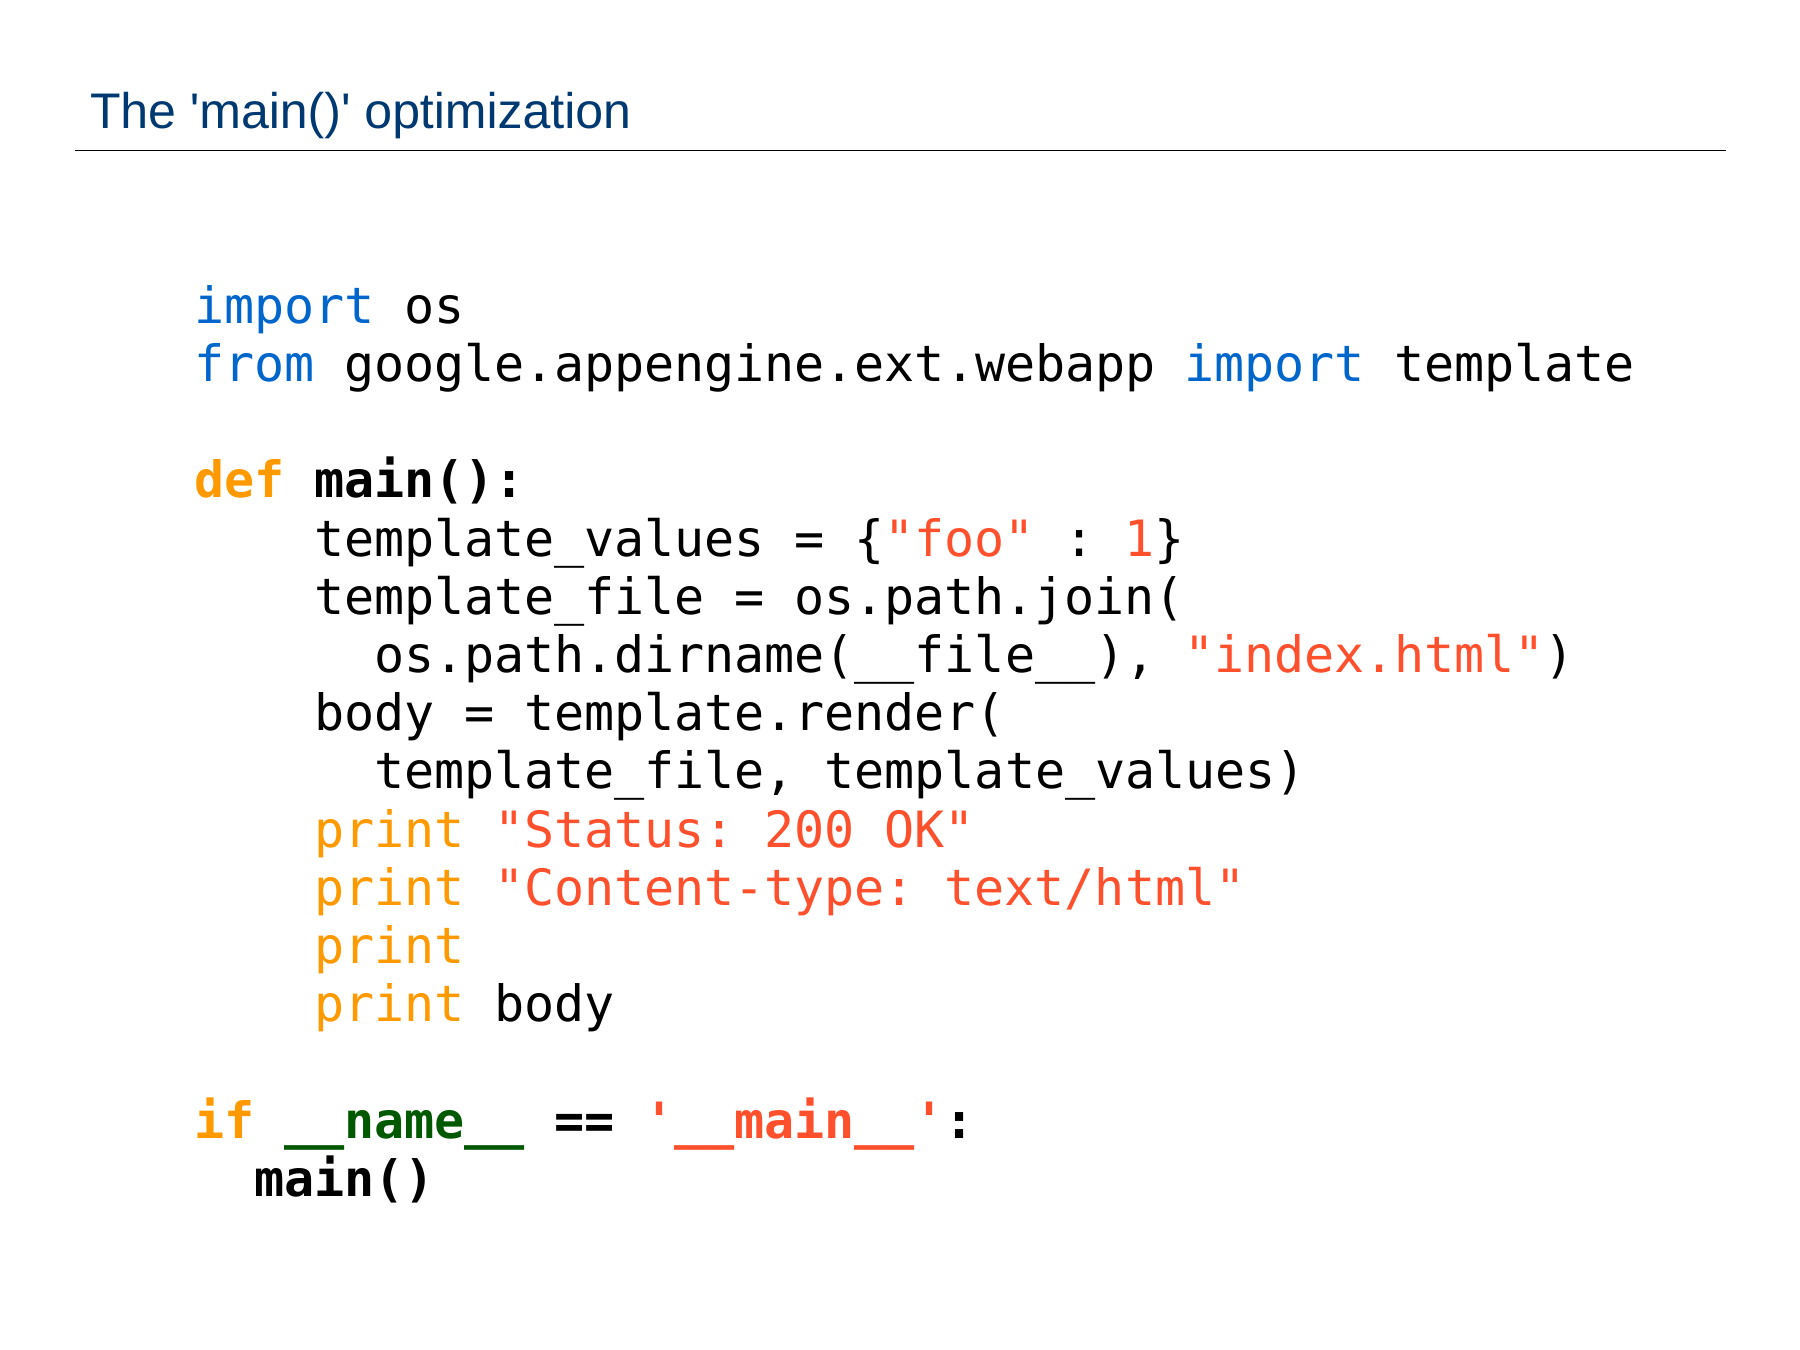

# The 'main()' optimization
import os
from google.appengine.ext.webapp import template
def main():
 template_values = {"foo" : 1}
 template_file = os.path.join(
		 os.path.dirname(__file__), "index.html")
 body = template.render(
 template_file, template_values)
 print "Status: 200 OK"
 print "Content-type: text/html"
 print
 print body
if __name__ == '__main__':
 main()